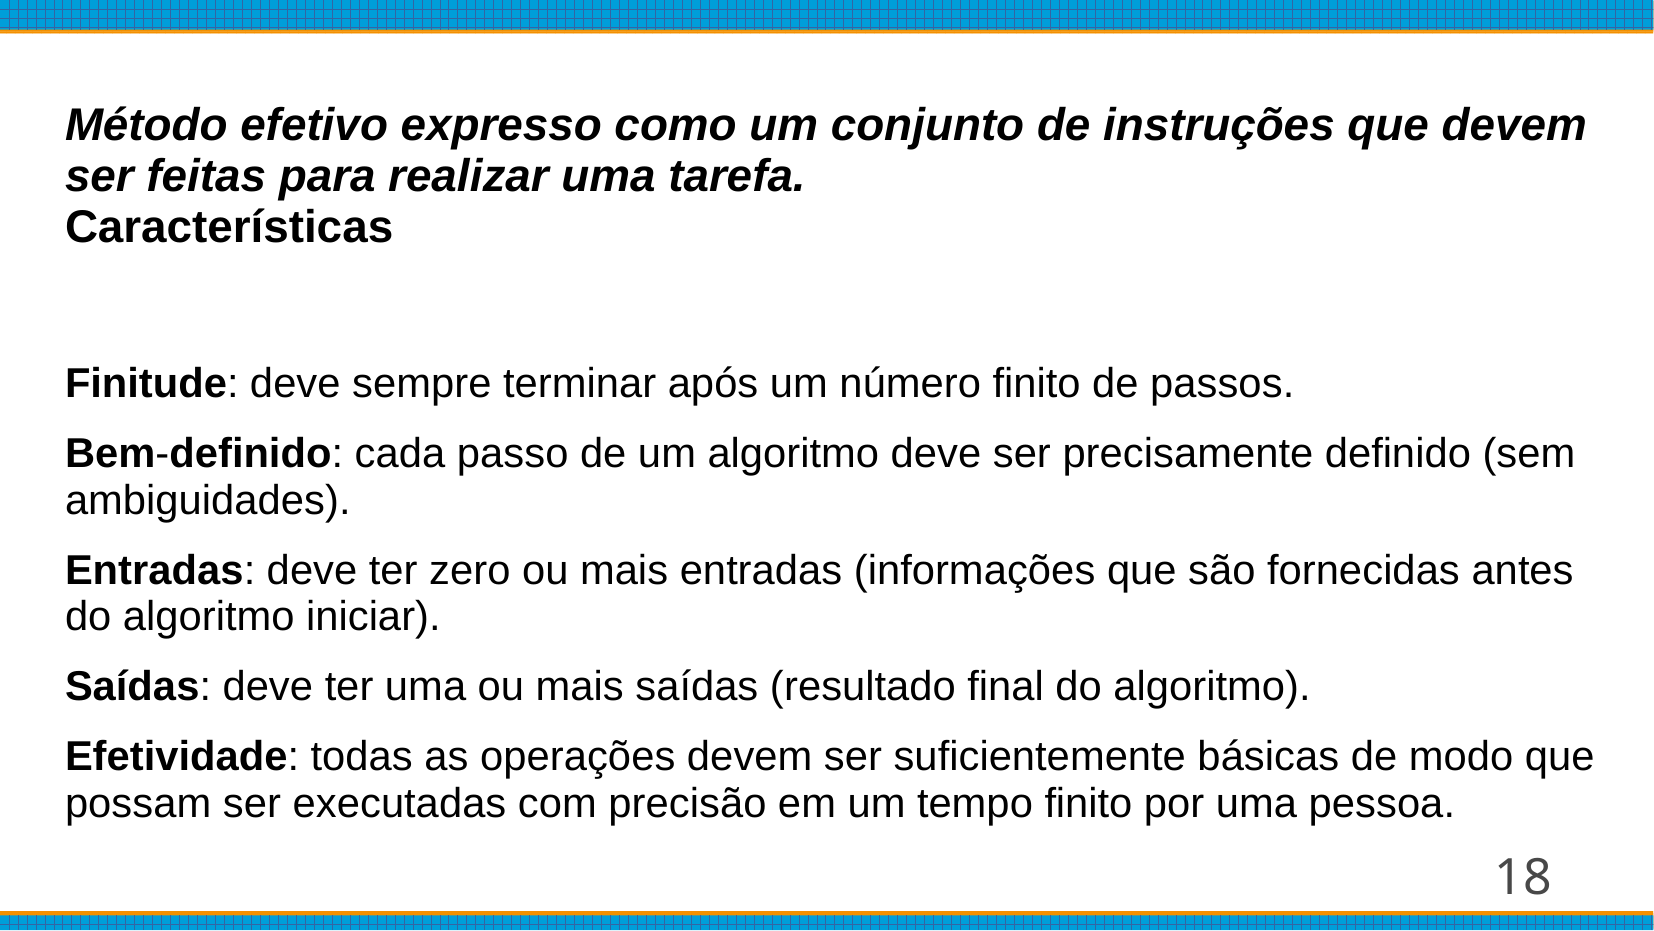

Método efetivo expresso como um conjunto de instruções que devem ser feitas para realizar uma tarefa.
Características
Finitude: deve sempre terminar após um número finito de passos.
Bem-definido: cada passo de um algoritmo deve ser precisamente definido (sem ambiguidades).
Entradas: deve ter zero ou mais entradas (informações que são fornecidas antes do algoritmo iniciar).
Saídas: deve ter uma ou mais saídas (resultado final do algoritmo).
Efetividade: todas as operações devem ser suficientemente básicas de modo que possam ser executadas com precisão em um tempo finito por uma pessoa.
18